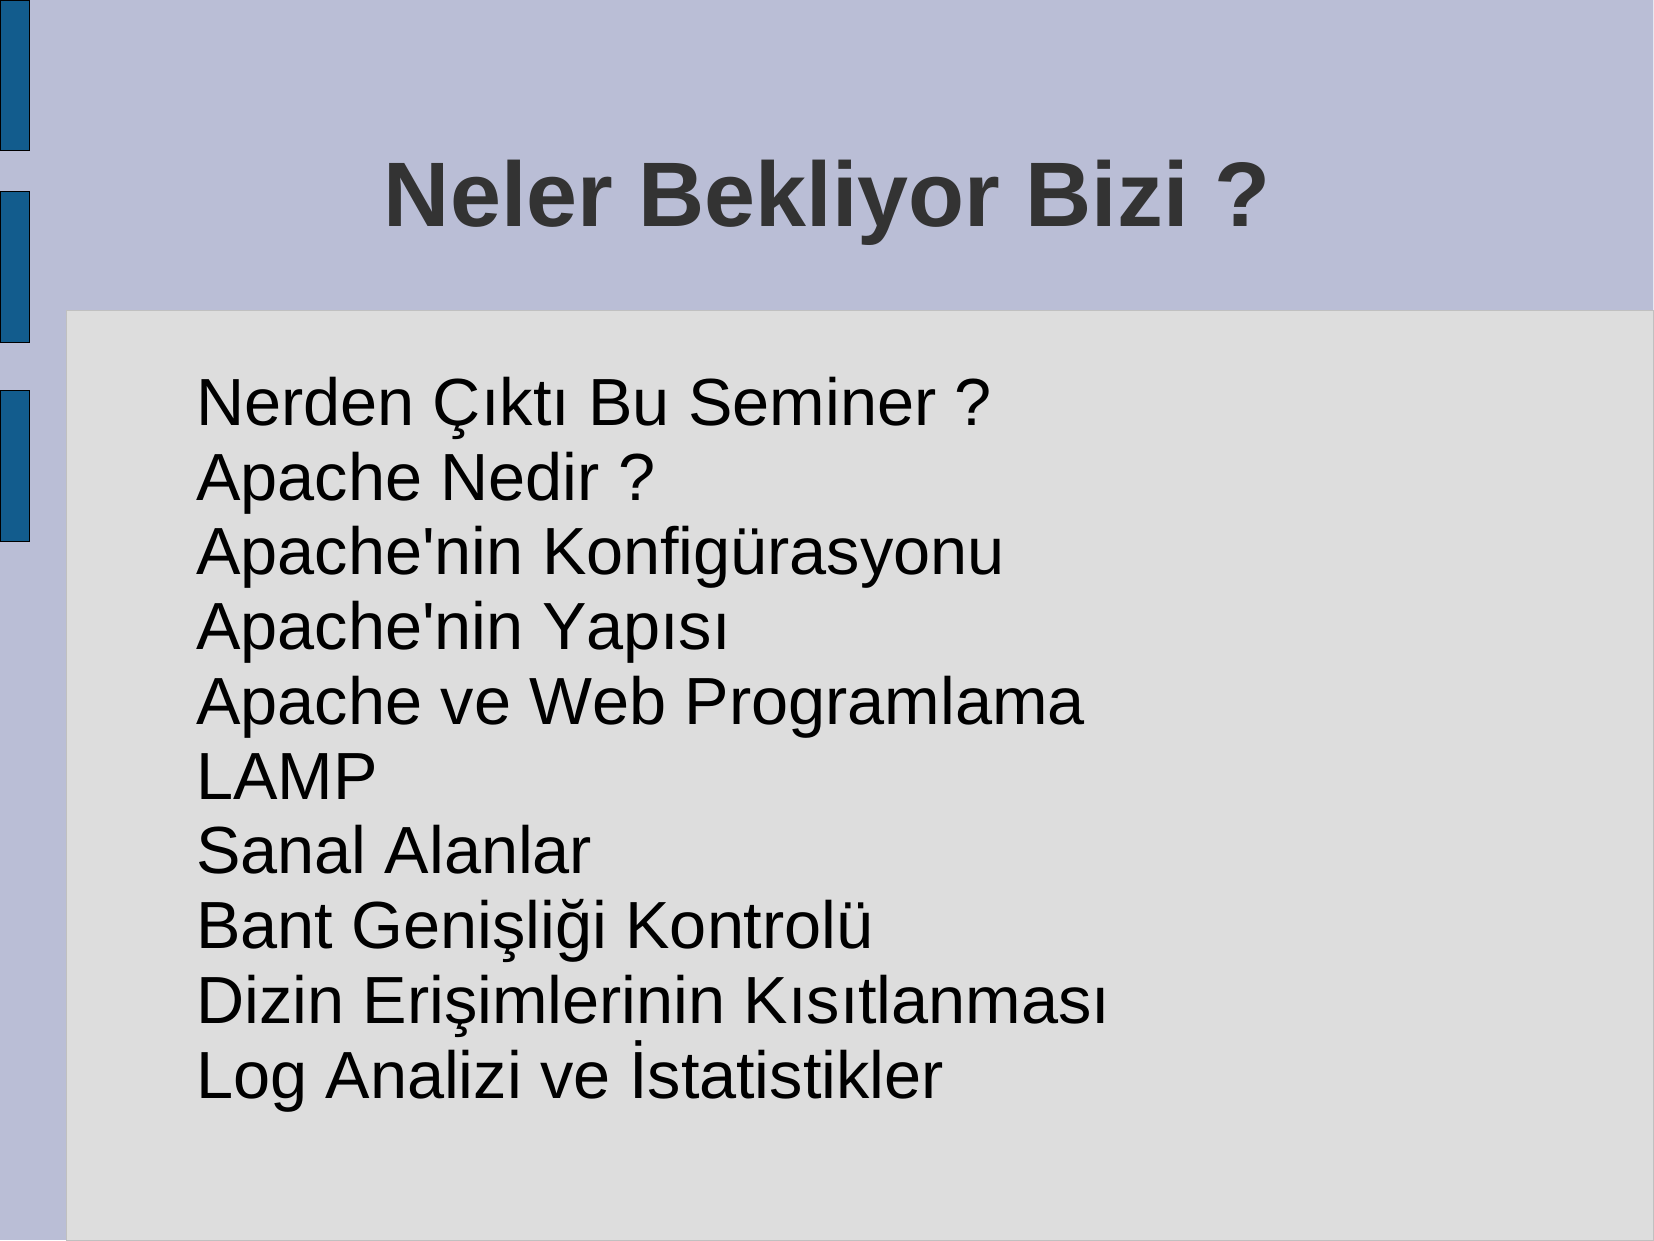

# Neler Bekliyor Bizi ?
Nerden Çıktı Bu Seminer ?
Apache Nedir ?
Apache'nin Konfigürasyonu
Apache'nin Yapısı
Apache ve Web Programlama
LAMP
Sanal Alanlar
Bant Genişliği Kontrolü
Dizin Erişimlerinin Kısıtlanması
Log Analizi ve İstatistikler